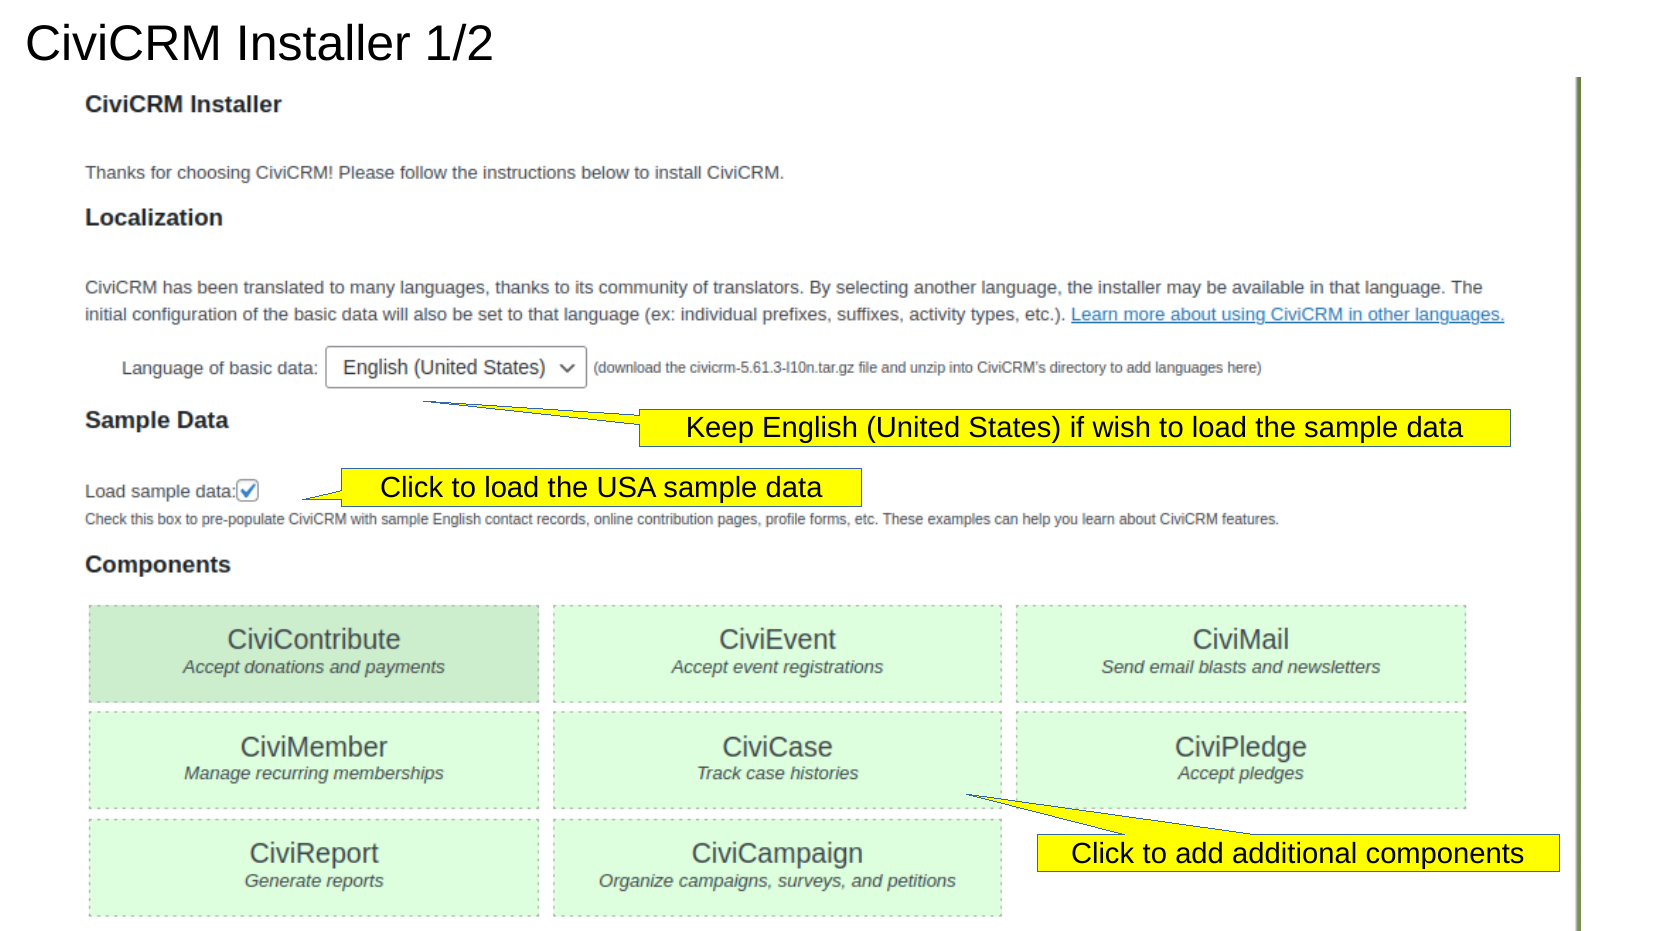

CiviCRM Installer 1/2
Keep English (United States) if wish to load the sample data
Click to load the USA sample data
Click to add additional components